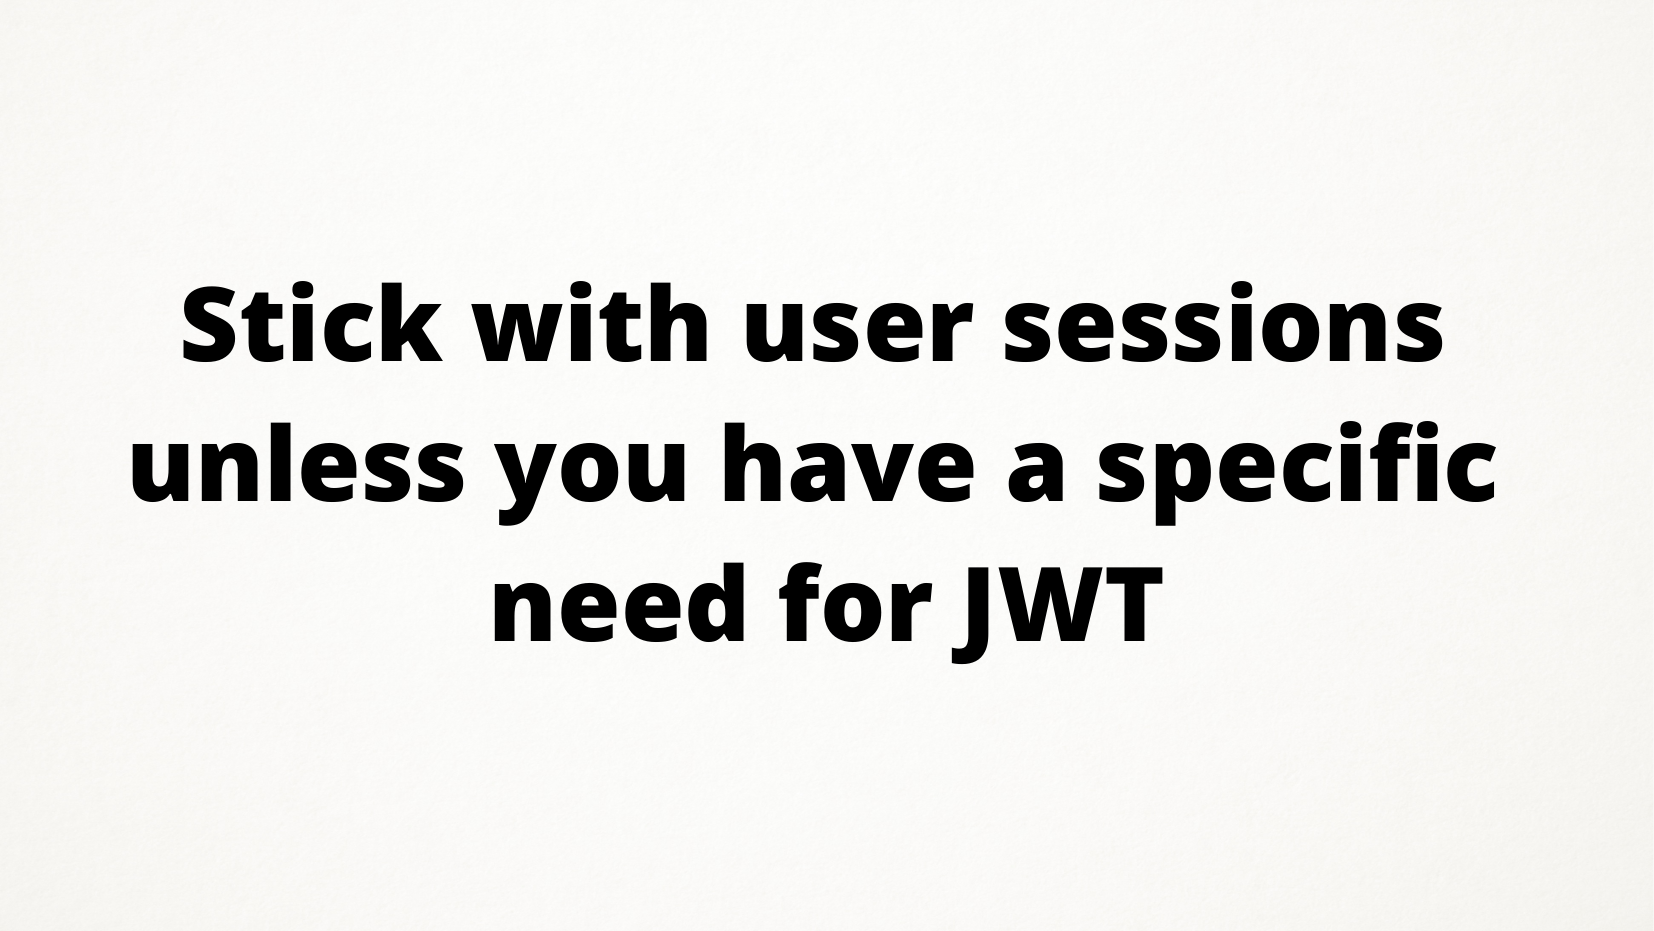

# Stick with user sessions unless you have a specific need for JWT